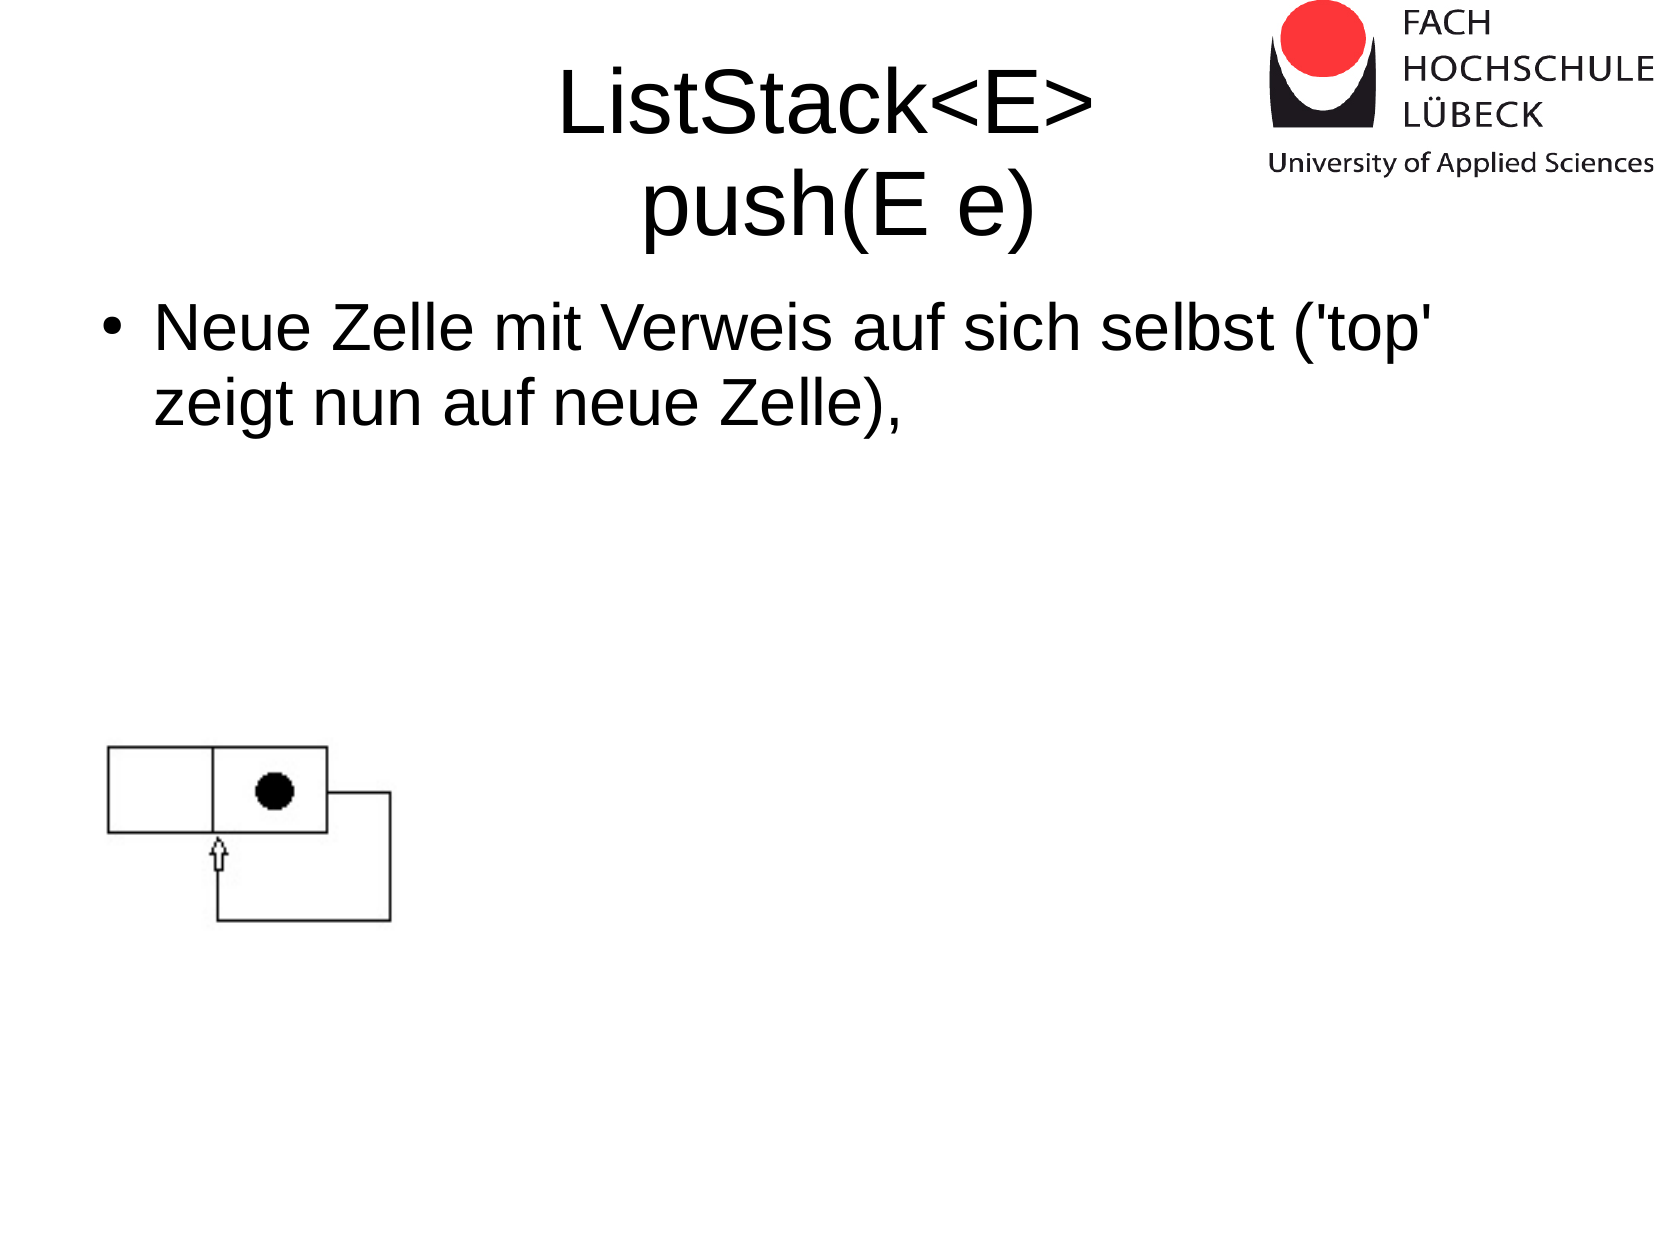

# ListStack<E> push(E e)
Neue Zelle mit Verweis auf sich selbst ('top' zeigt nun auf neue Zelle),